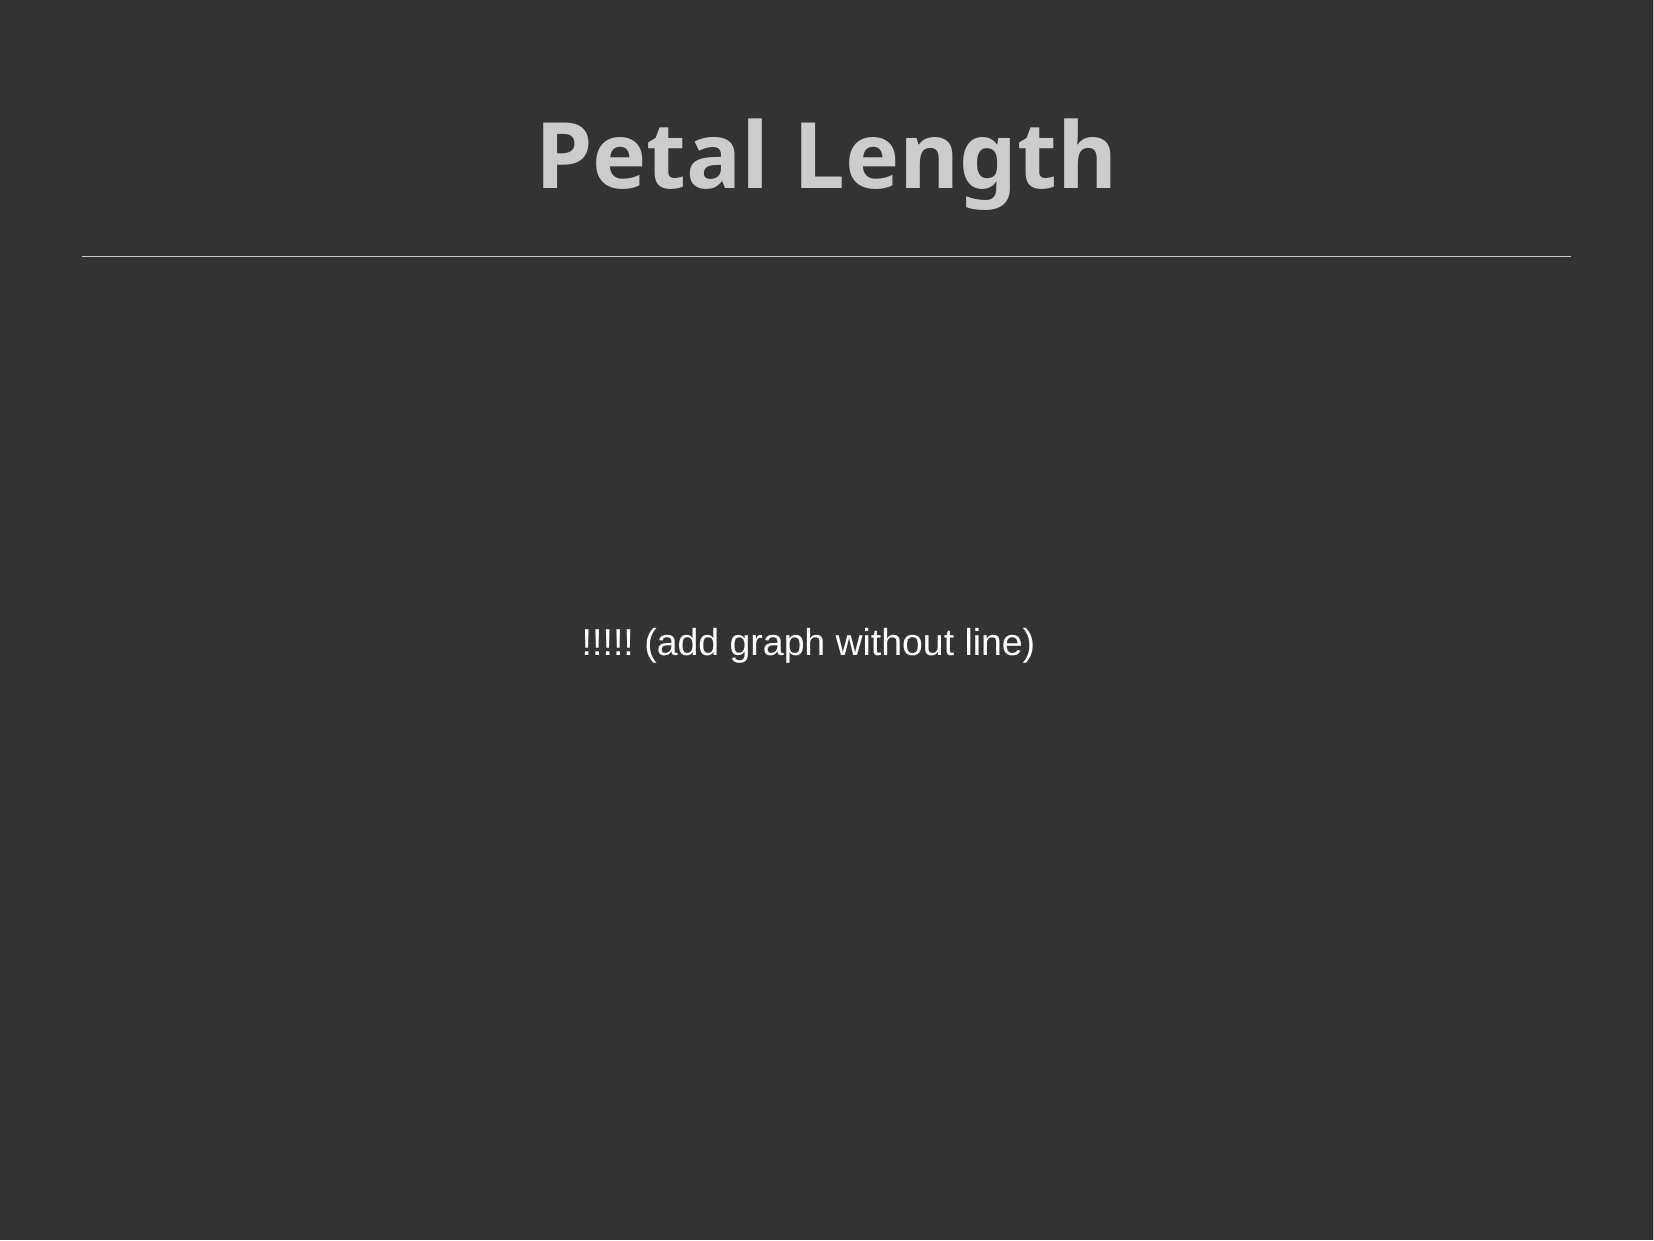

# Petal Length
!!!!! (add graph without line)